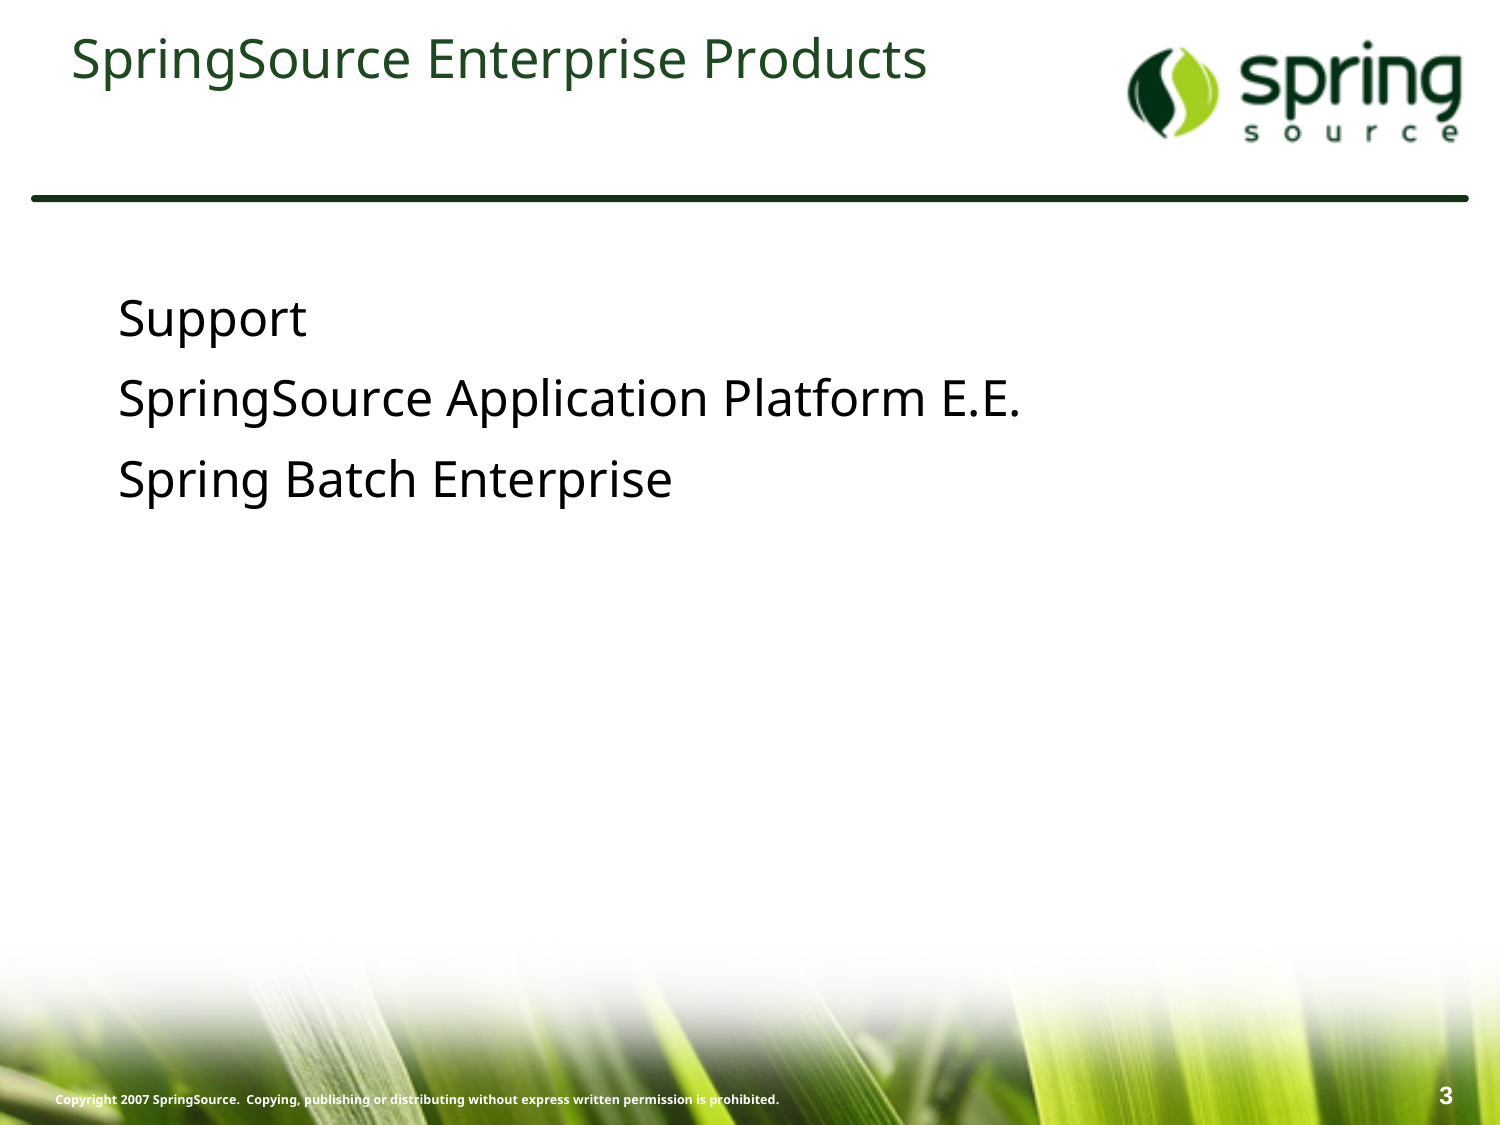

# SpringSource Enterprise Products
Support
SpringSource Application Platform E.E.
Spring Batch Enterprise